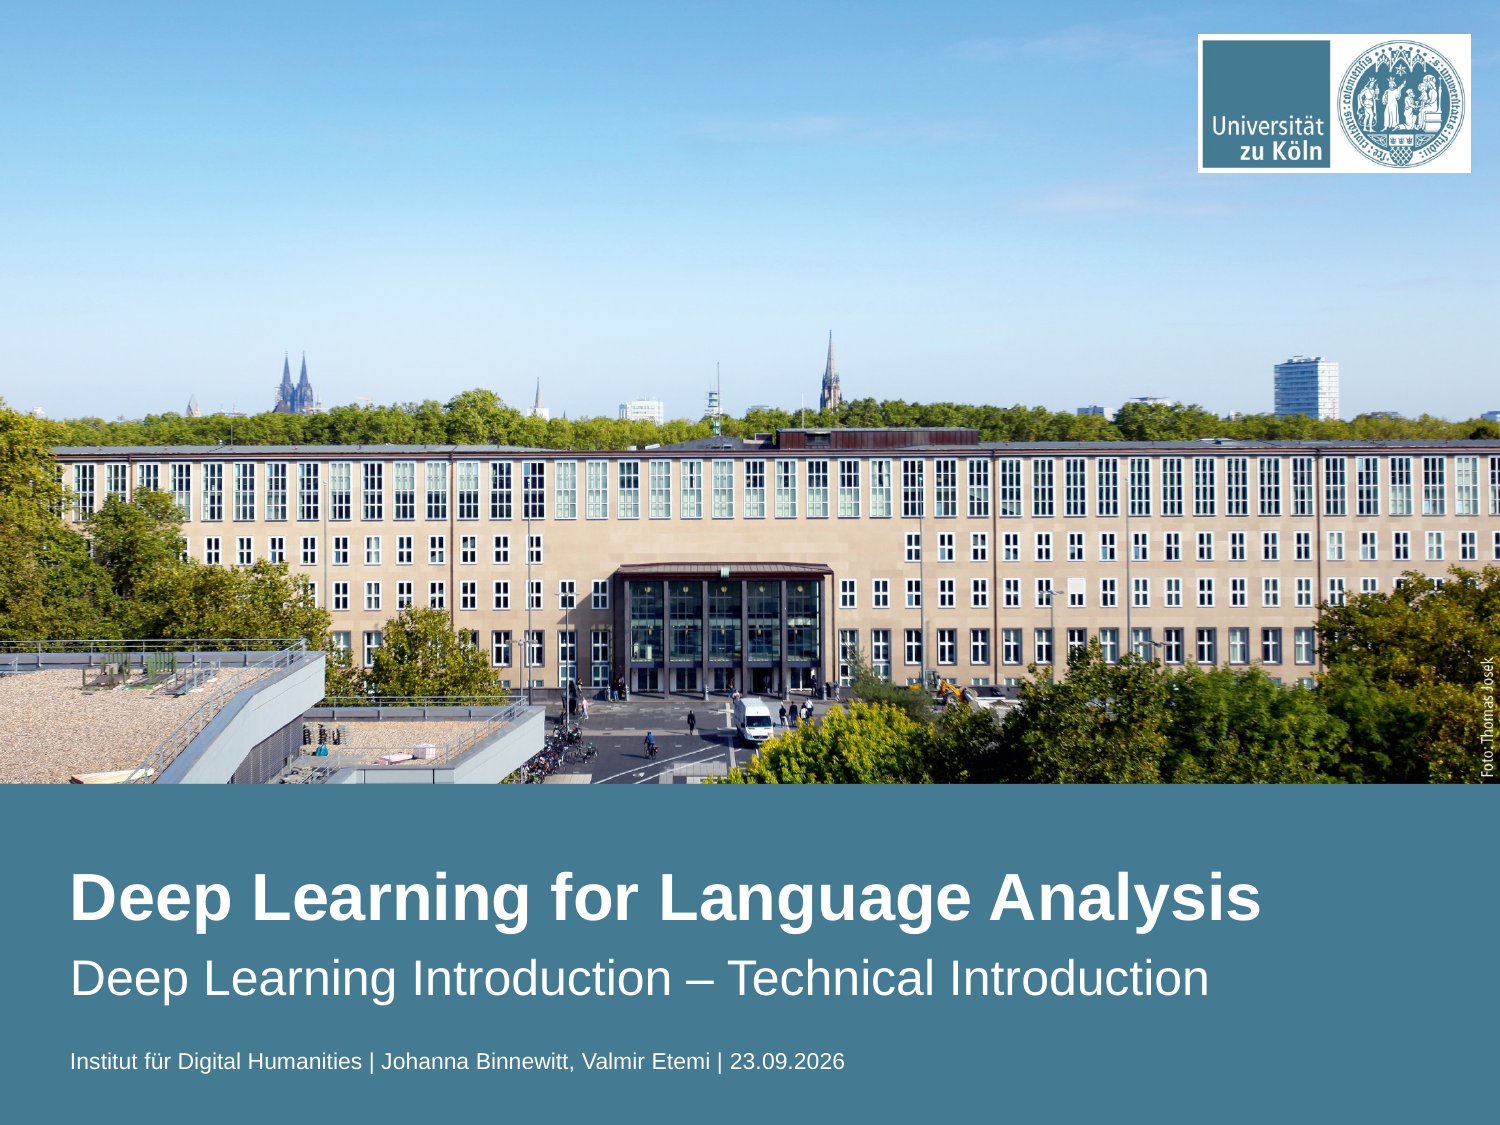

Deep Learning for Language Analysis
Deep Learning Introduction – Technical Introduction
Institut für Digital Humanities | Johanna Binnewitt, Valmir Etemi |